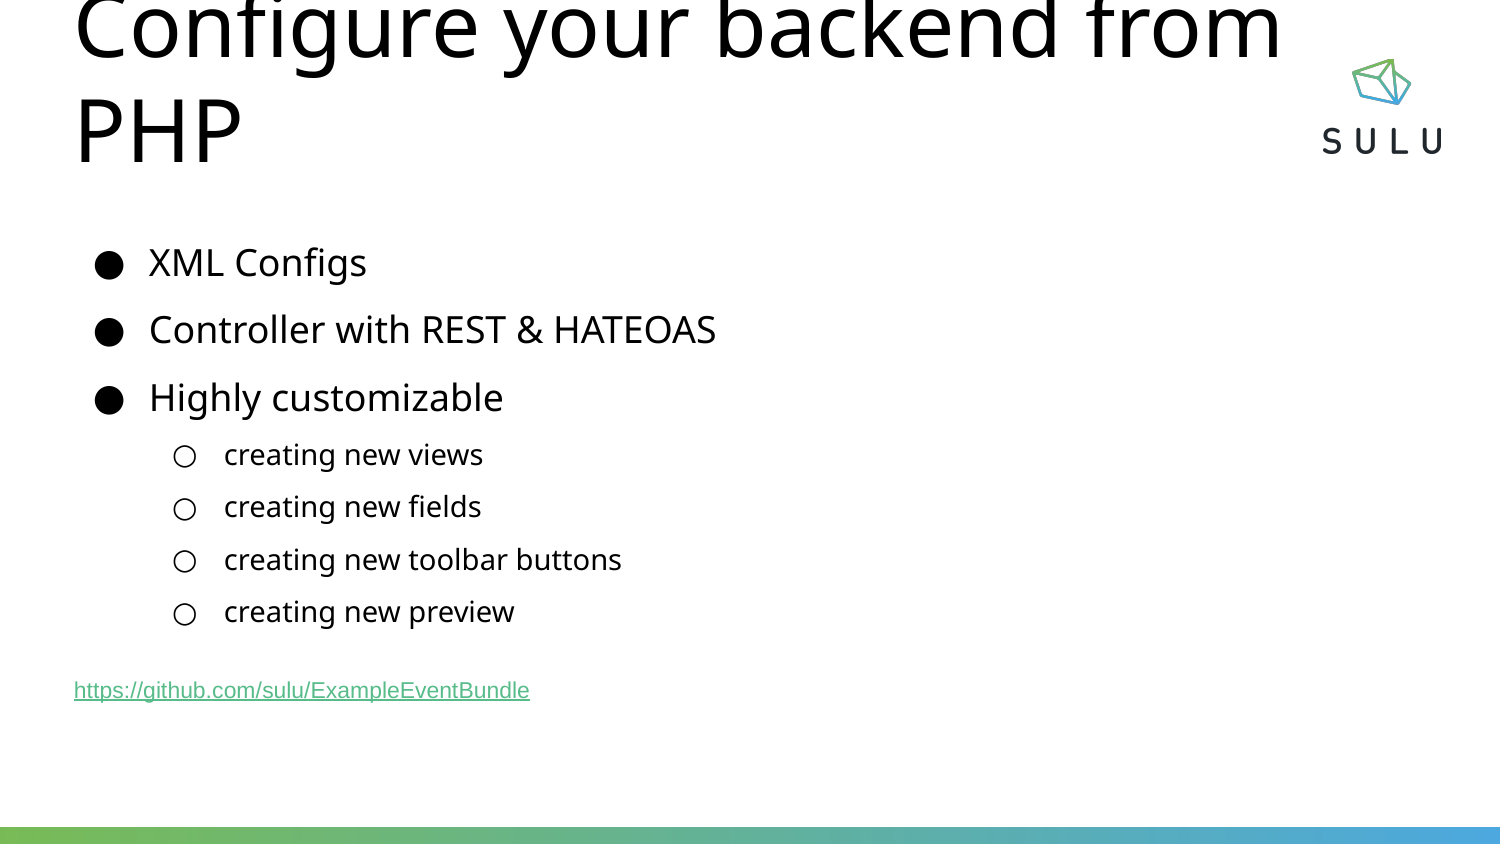

# Configure your backend from PHP
XML Configs
Controller with REST & HATEOAS
Highly customizable
creating new views
creating new fields
creating new toolbar buttons
creating new preview
https://github.com/sulu/ExampleEventBundle